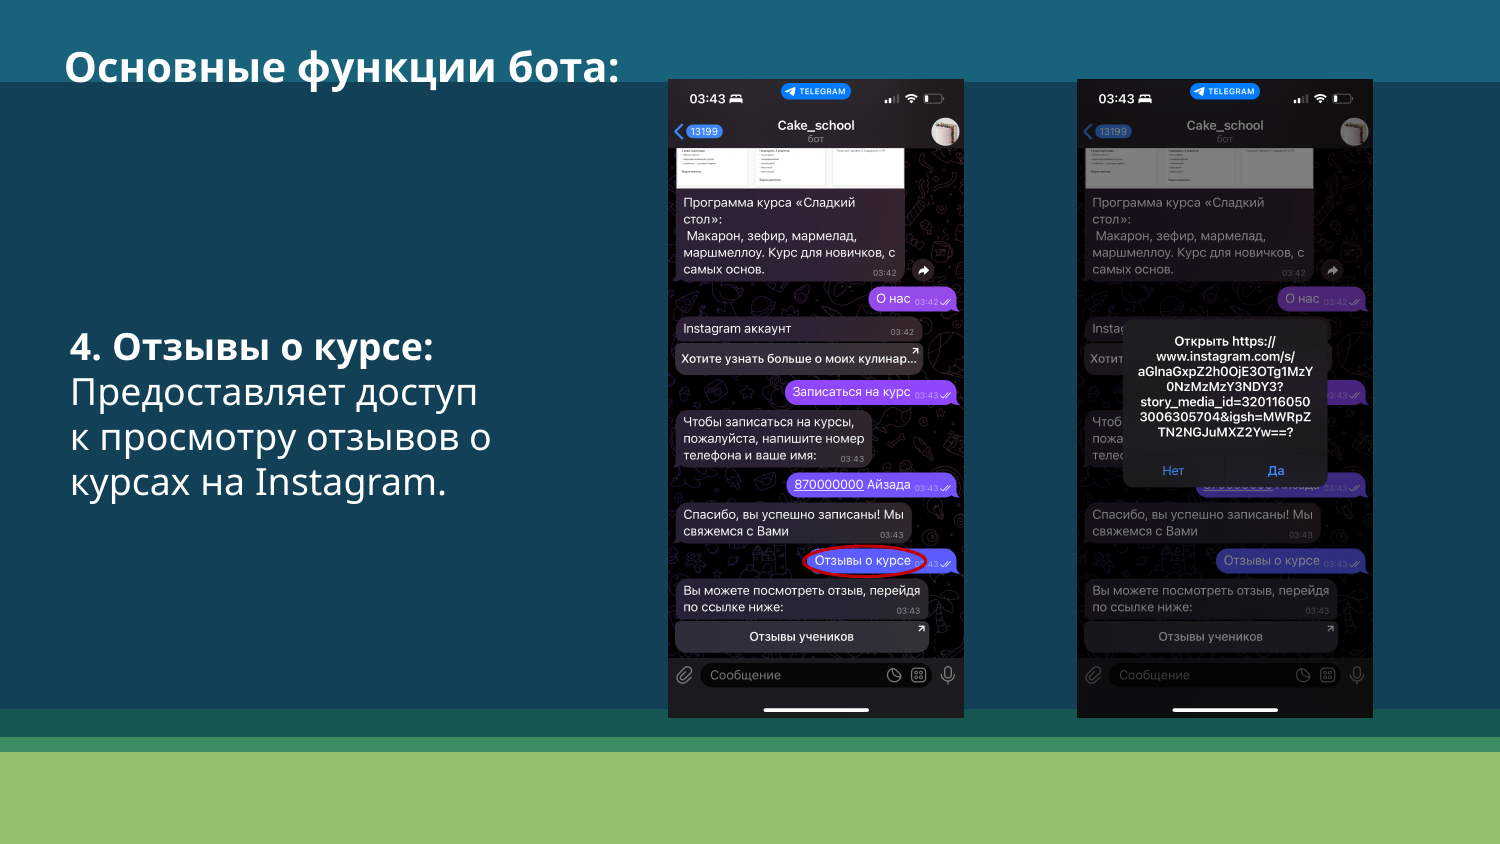

# Основные функции бота:
4. Отзывы о курсе: Предоставляет доступ к просмотру отзывов о курсах на Instagram.